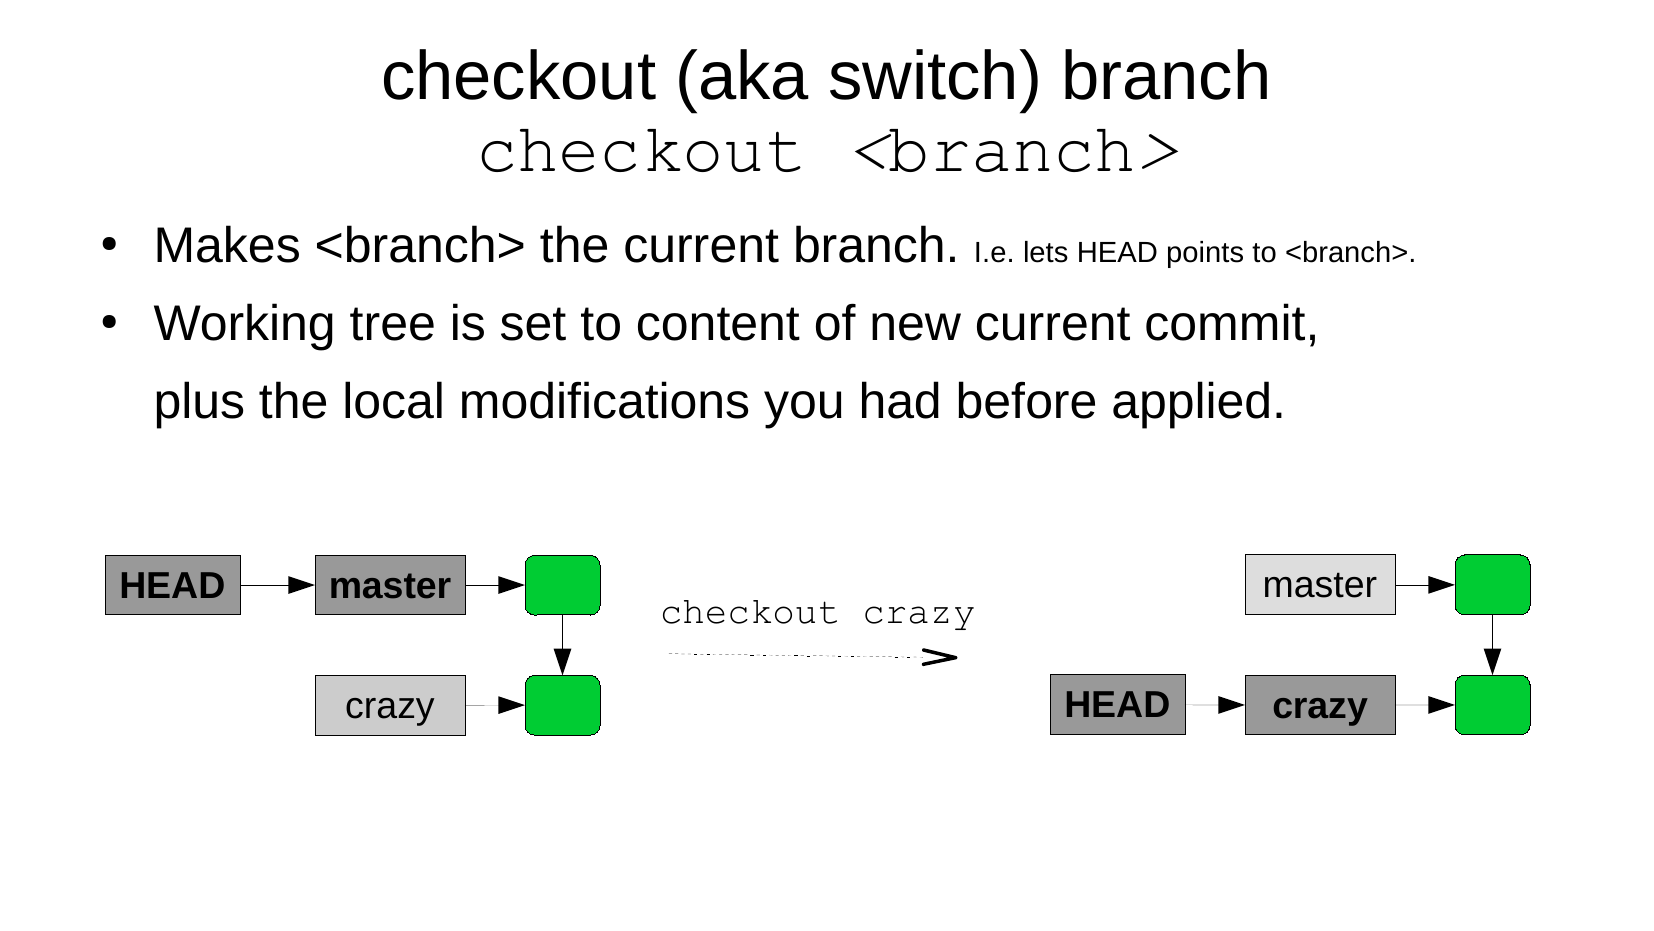

# checkout (aka switch) branch checkout <branch>
Makes <branch> the current branch. I.e. lets HEAD points to <branch>.
Working tree is set to content of new current commit,
plus the local modifications you had before applied.
master
HEAD
master
checkout crazy
HEAD
crazy
crazy